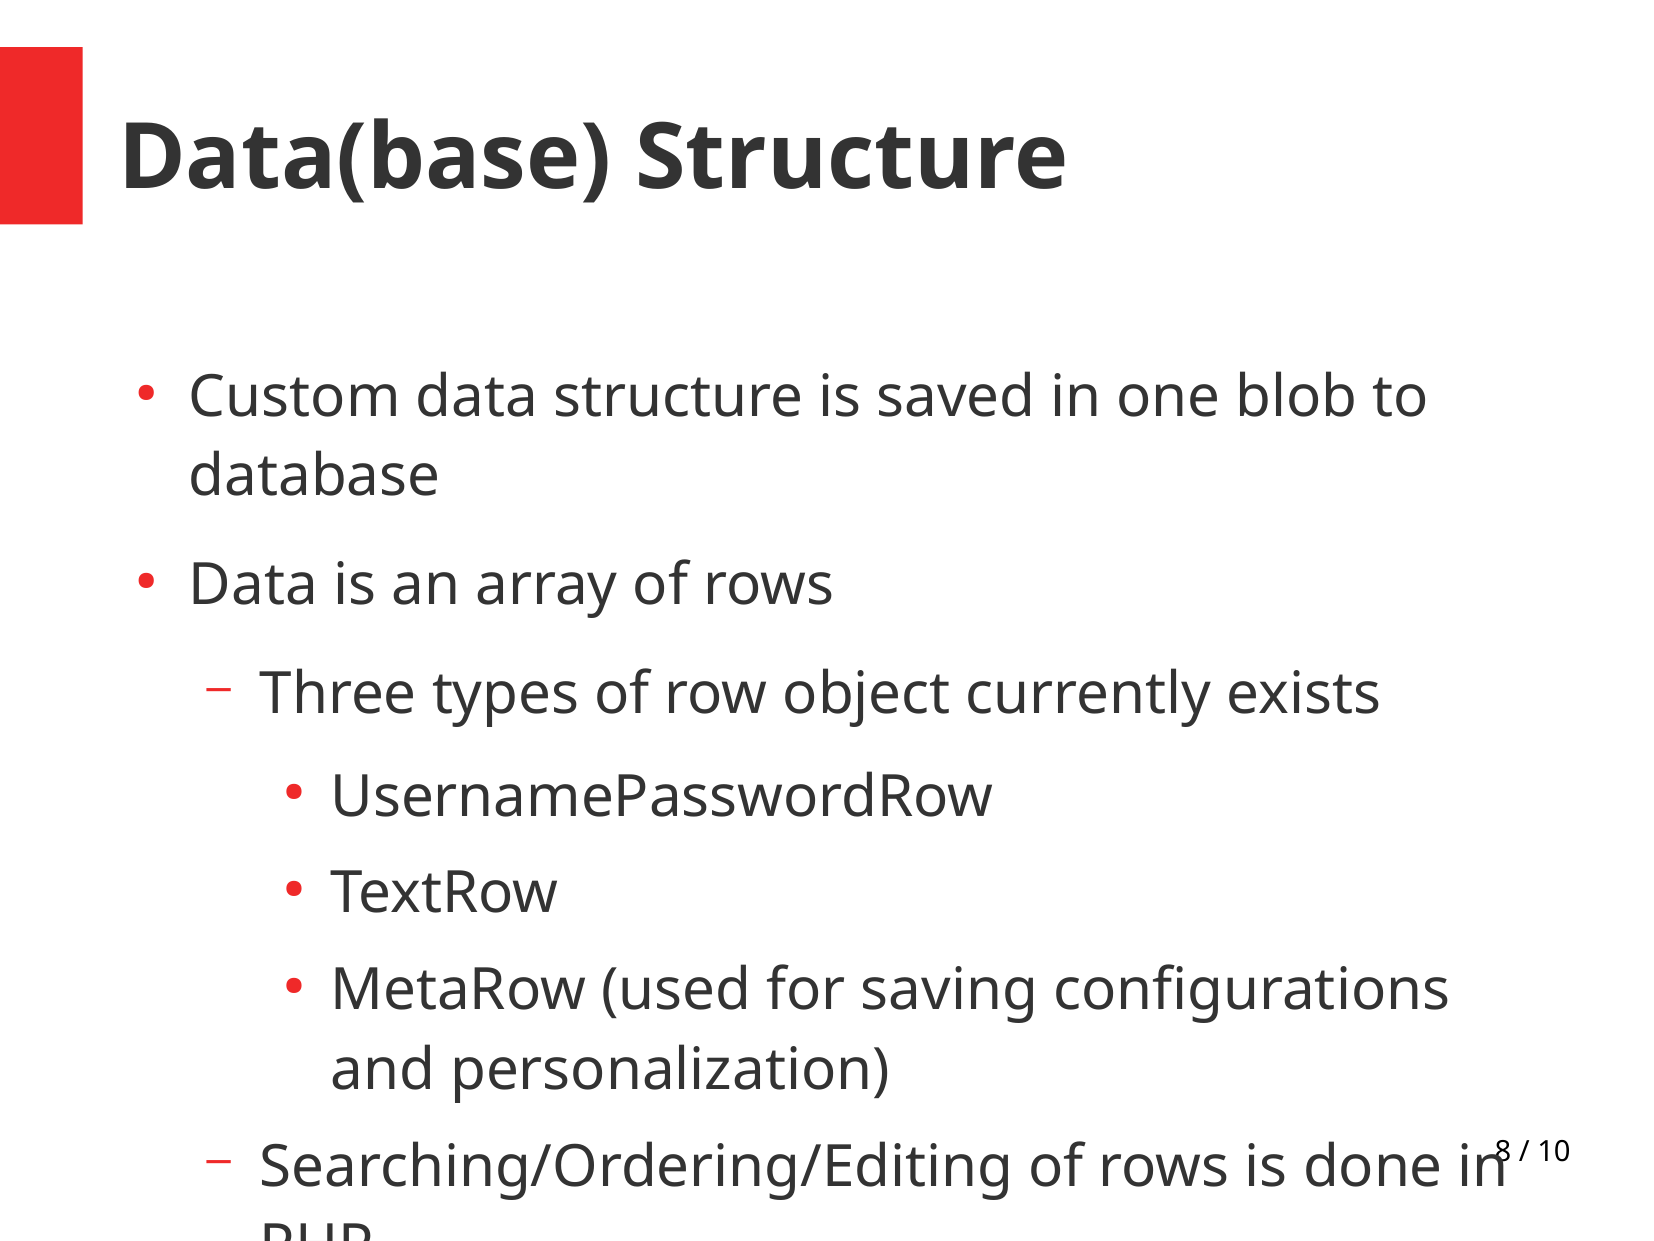

# Data(base) Structure
Custom data structure is saved in one blob to database
Data is an array of rows
Three types of row object currently exists
UsernamePasswordRow
TextRow
MetaRow (used for saving configurations and personalization)
Searching/Ordering/Editing of rows is done in PHP
8